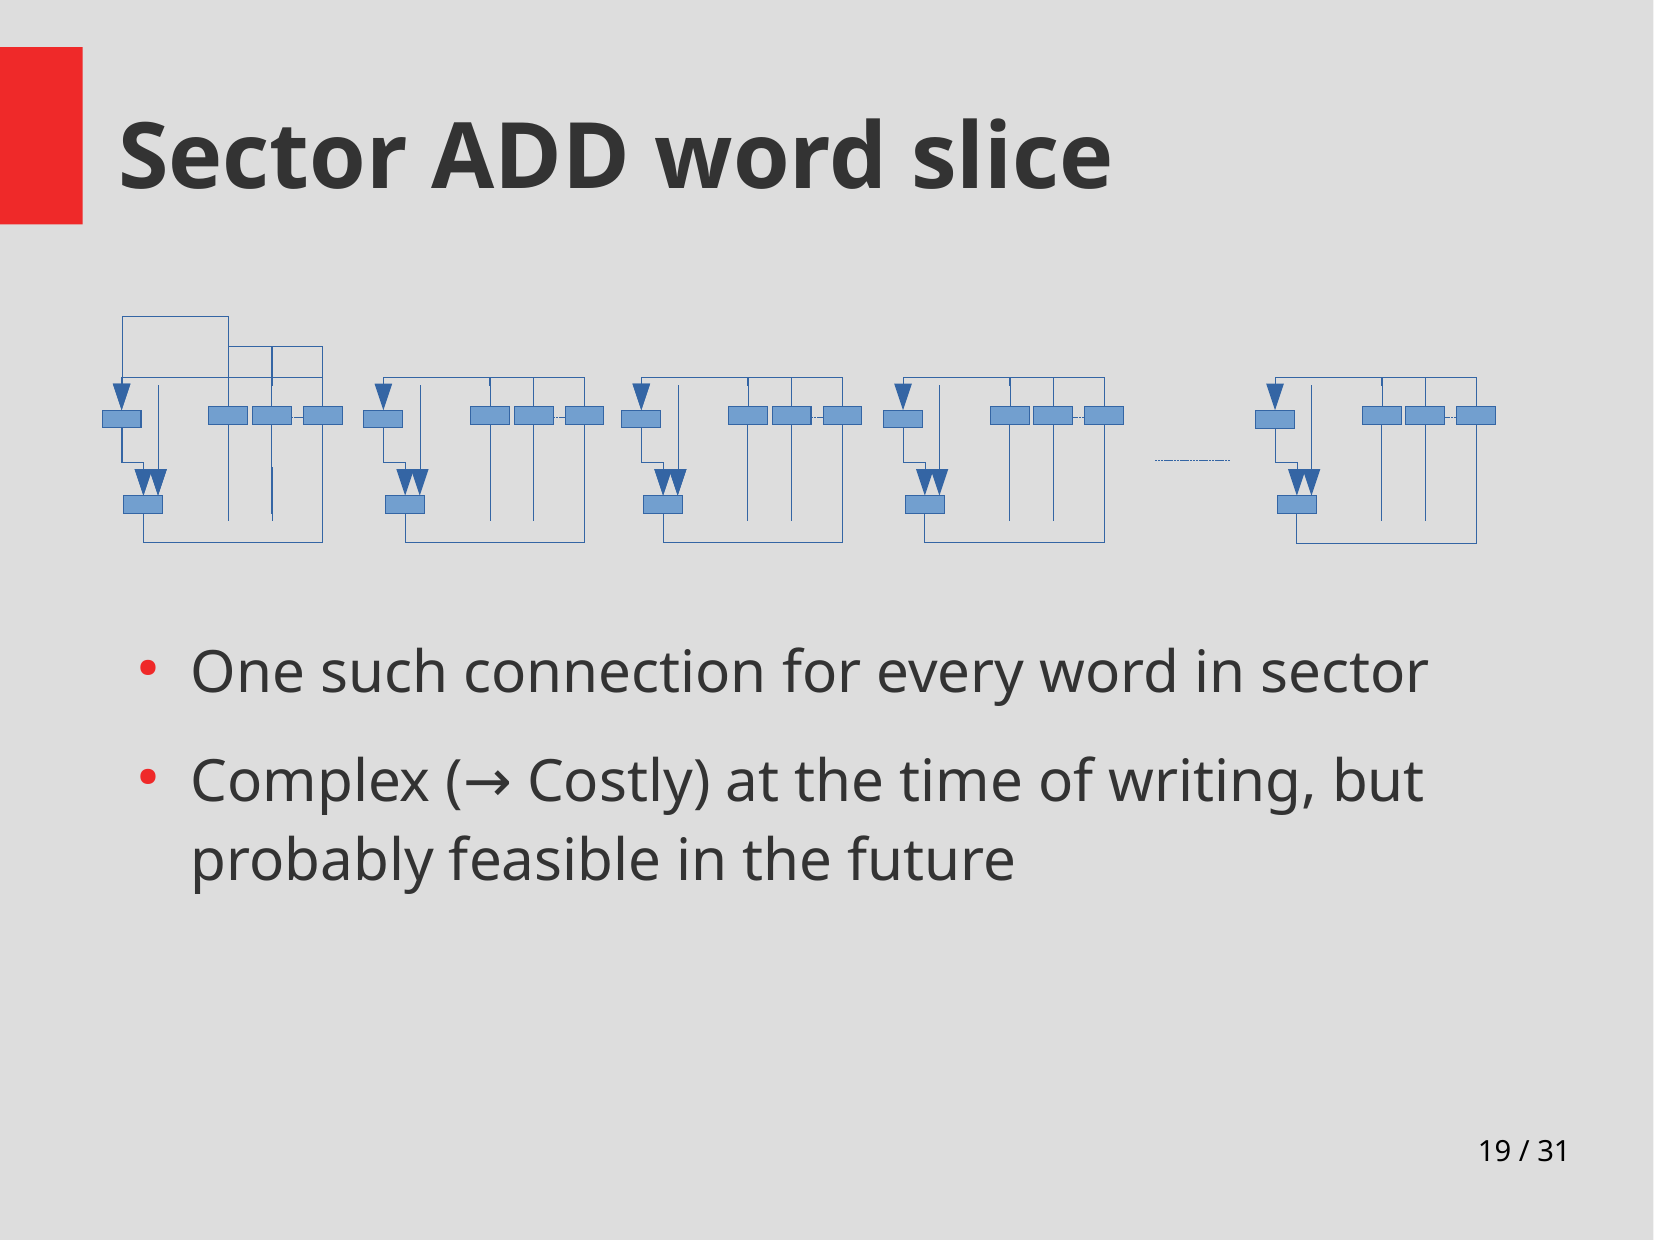

# Sector ADD word slice
One such connection for every word in sector
Complex (→ Costly) at the time of writing, but probably feasible in the future
19